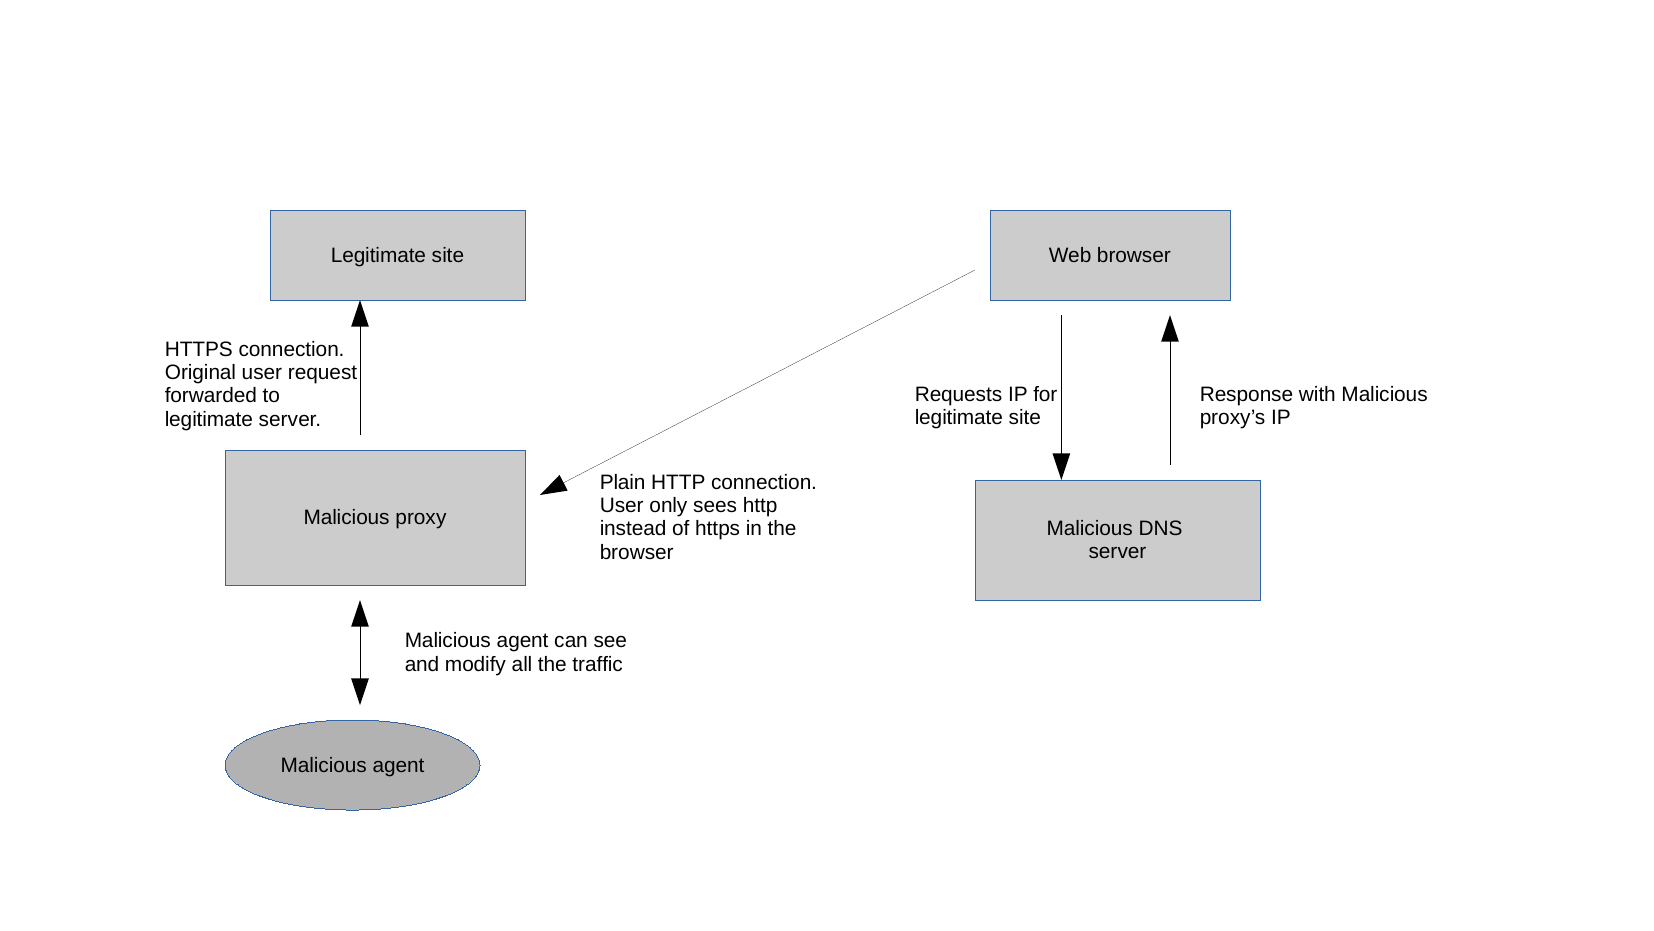

Legitimate site
Web browser
HTTPS connection. Original user request forwarded to legitimate server.
Requests IP for legitimate site
Response with Malicious proxy’s IP
Malicious proxy
Plain HTTP connection. User only sees http instead of https in the browser
Malicious DNS
server
Malicious agent can see and modify all the traffic
Malicious agent